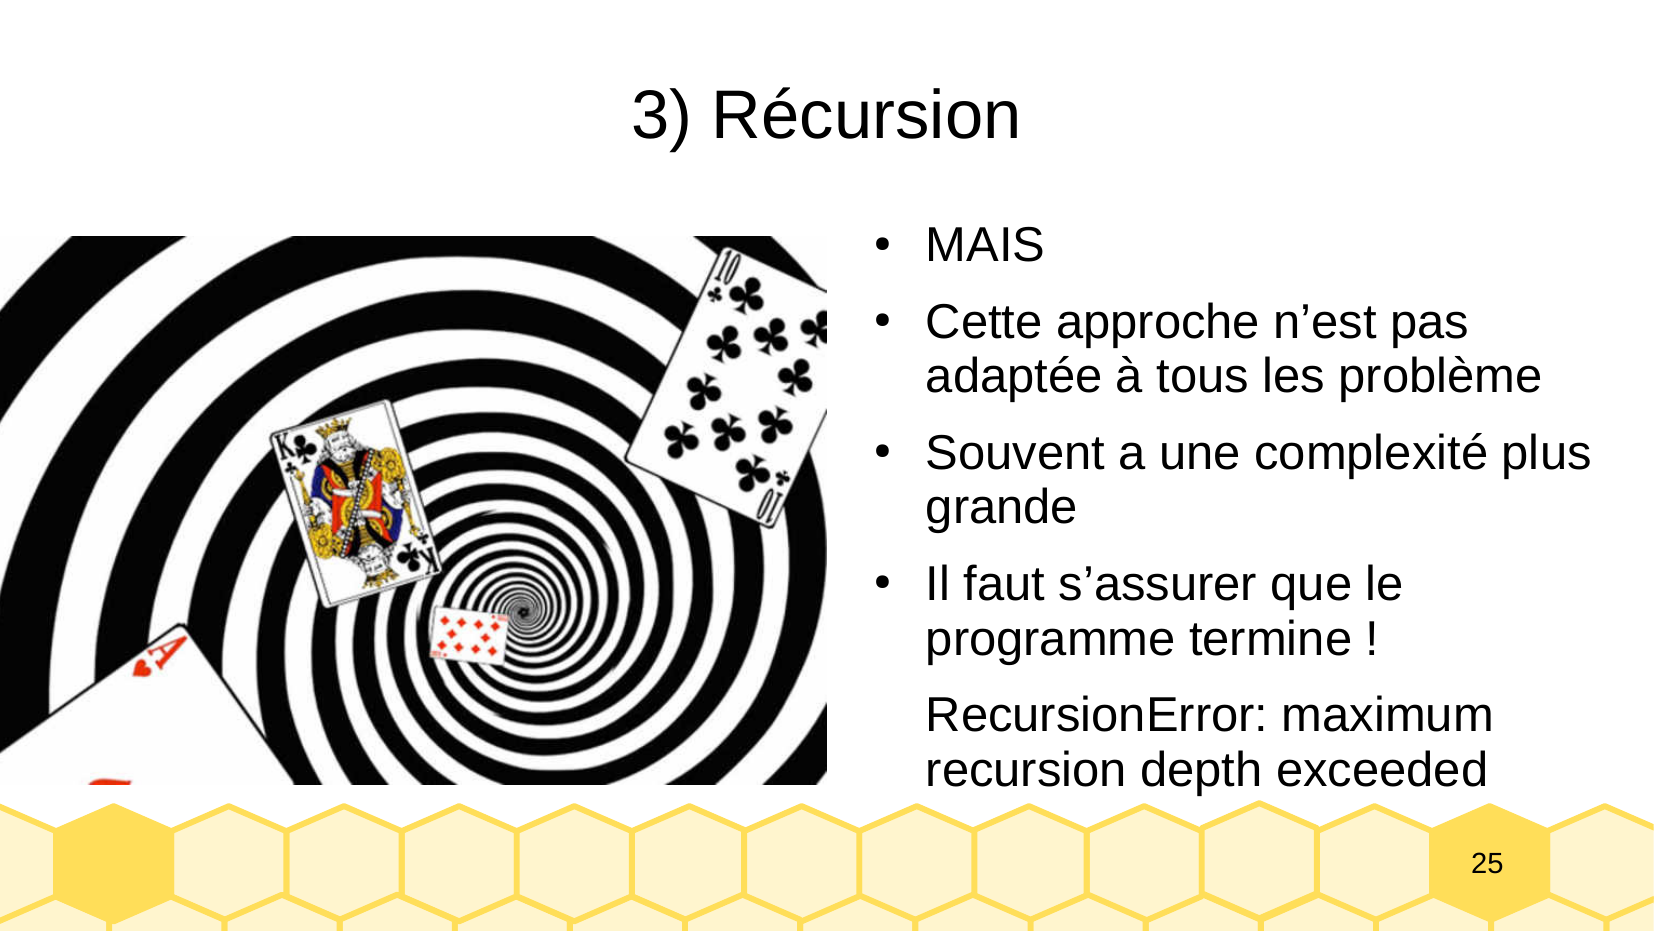

# 3) Récursion
MAIS
Cette approche n’est pas adaptée à tous les problème
Souvent a une complexité plus grande
Il faut s’assurer que le programme termine !
RecursionError: maximum recursion depth exceeded